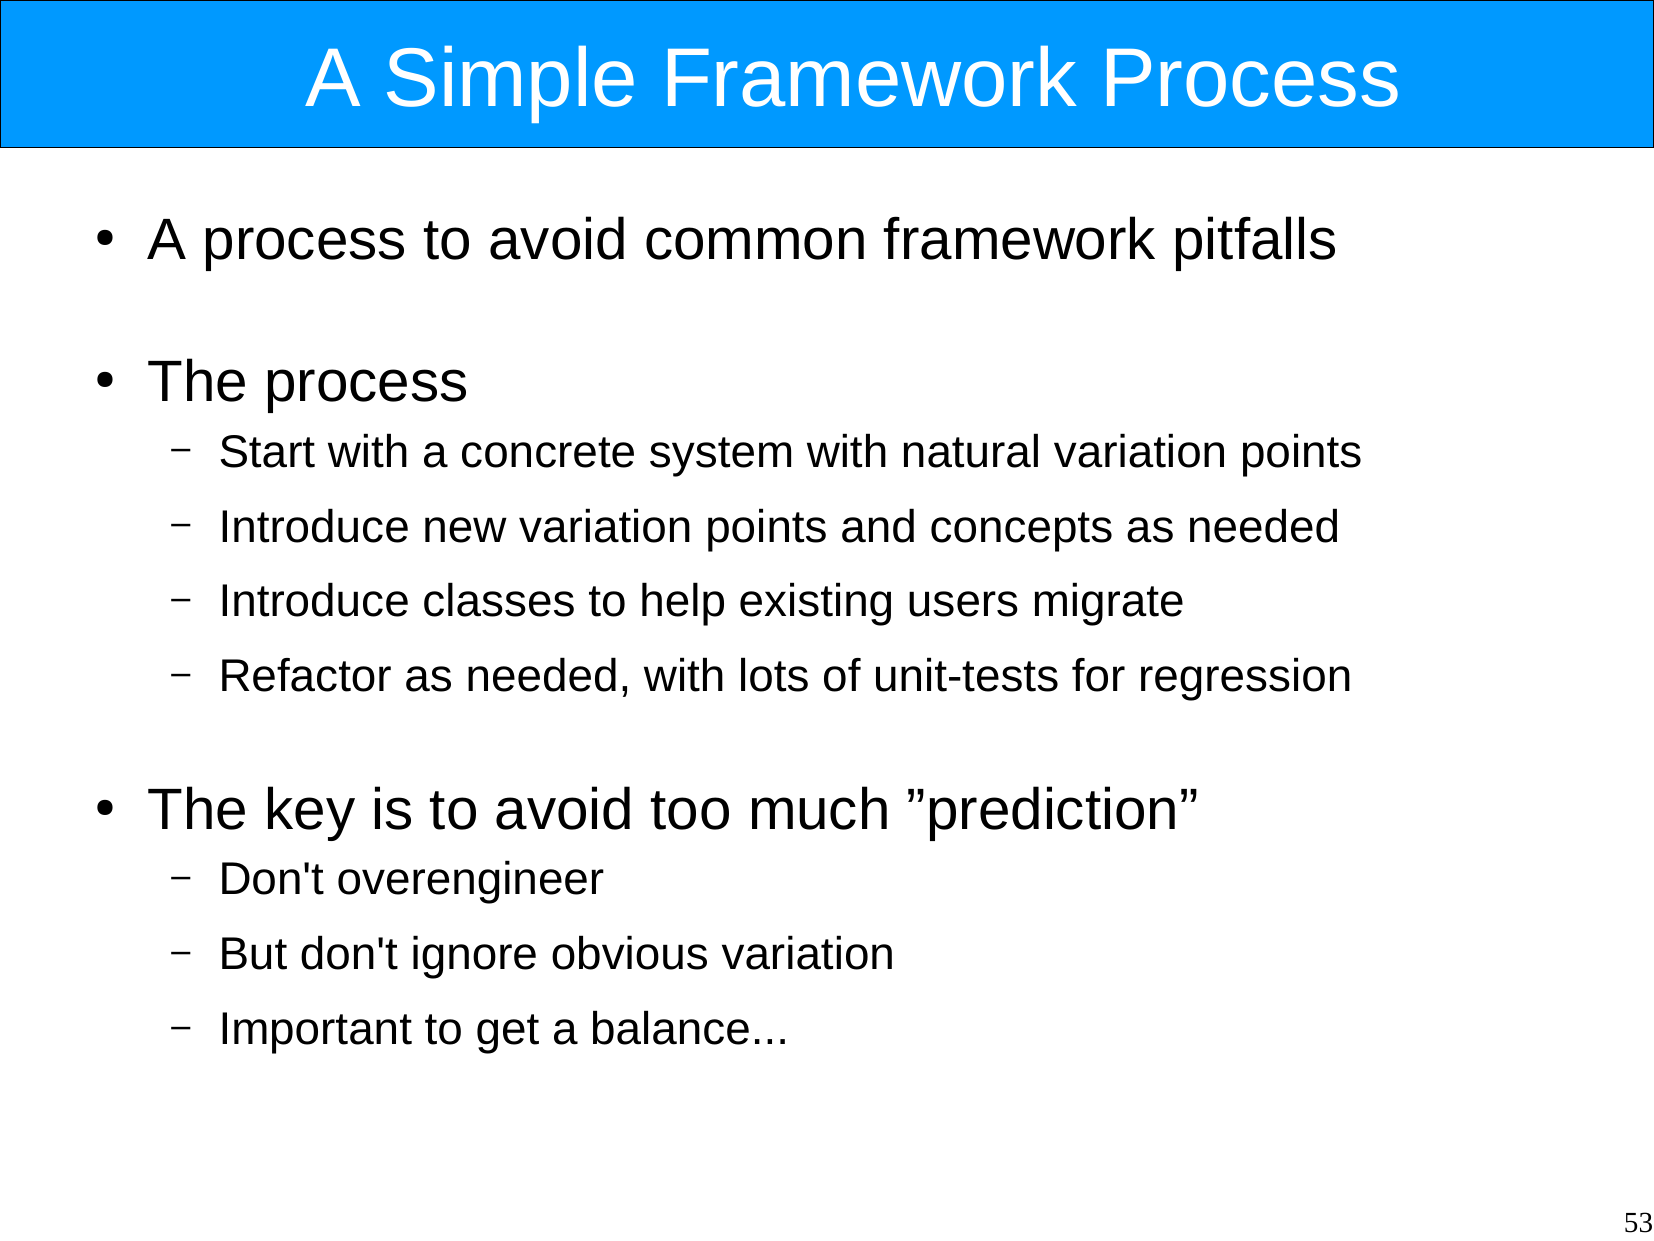

# A Simple Framework Process
A process to avoid common framework pitfalls
The process
Start with a concrete system with natural variation points
Introduce new variation points and concepts as needed
Introduce classes to help existing users migrate
Refactor as needed, with lots of unit-tests for regression
The key is to avoid too much ”prediction”
Don't overengineer
But don't ignore obvious variation
Important to get a balance...
53